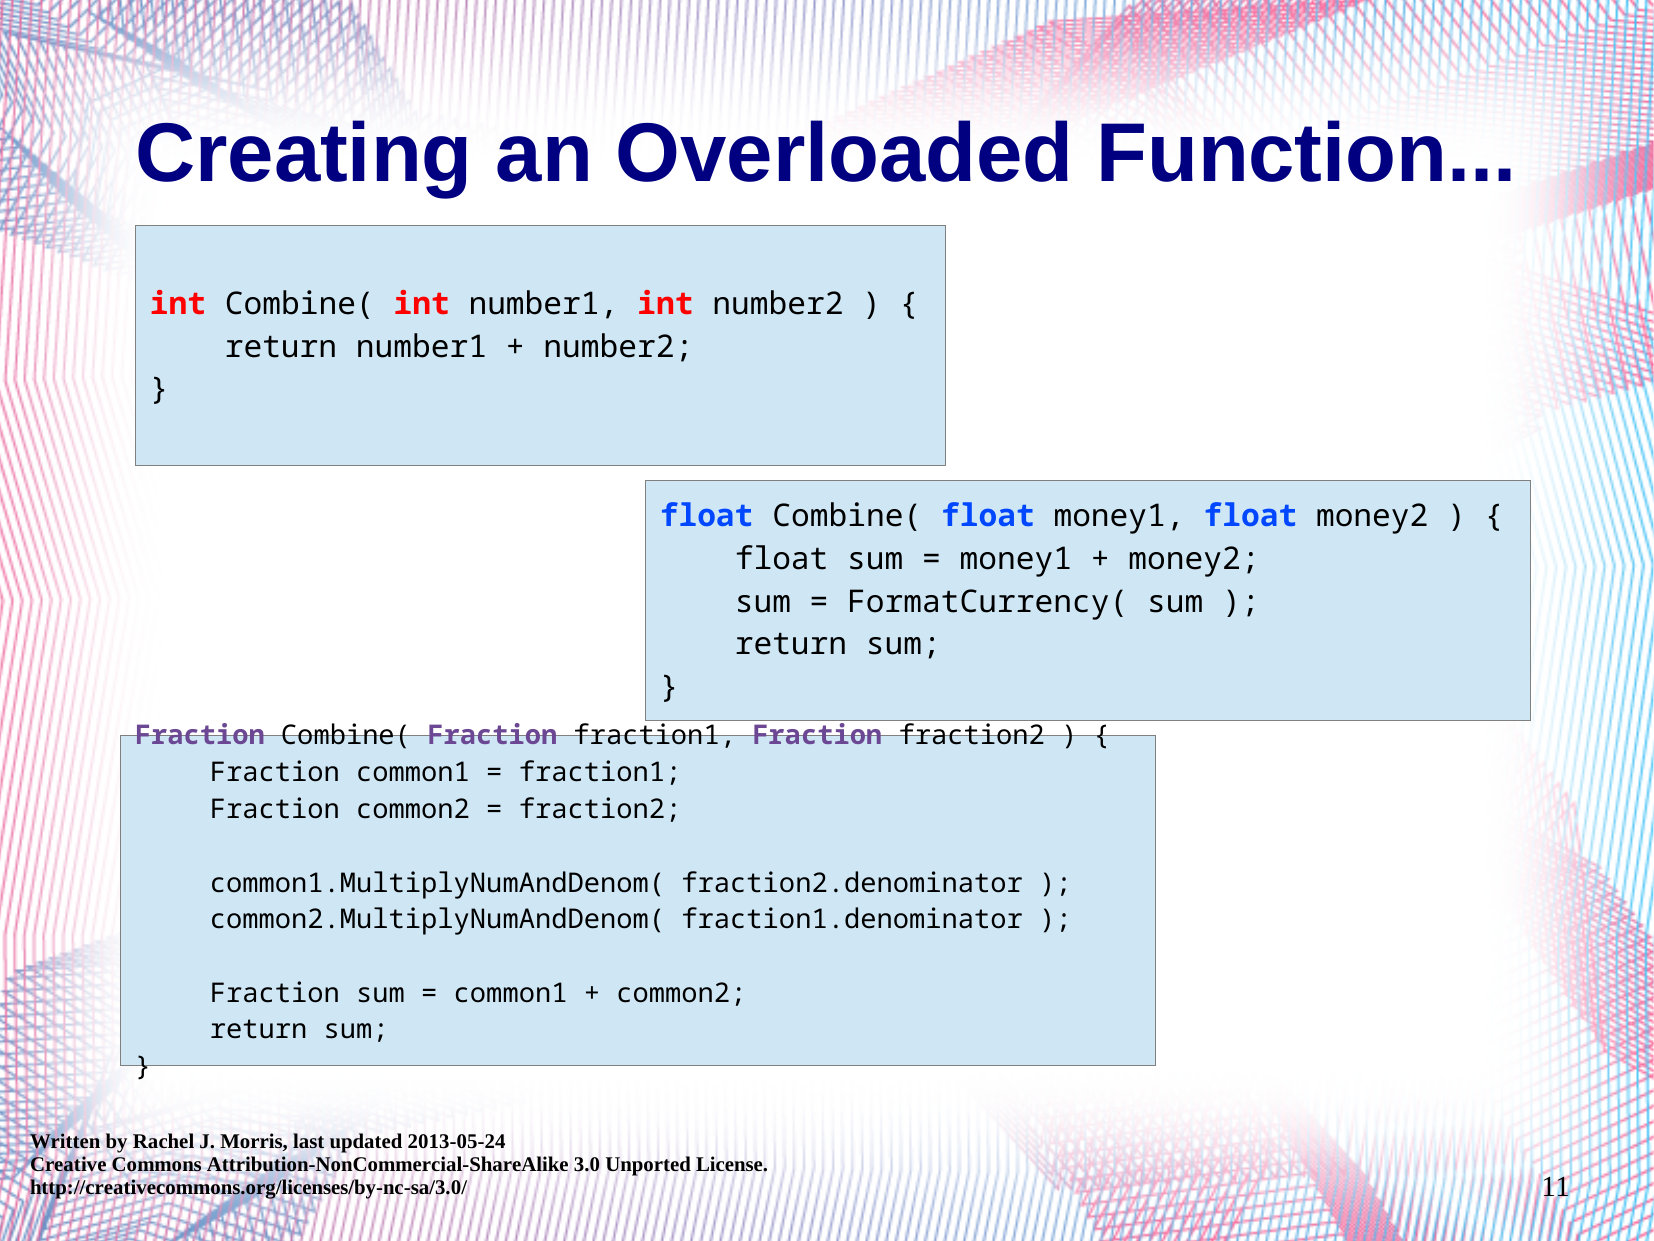

# Creating an Overloaded Function...
int Combine( int number1, int number2 ) {
	return number1 + number2;
}
float Combine( float money1, float money2 ) {
	float sum = money1 + money2;
	sum = FormatCurrency( sum );
	return sum;
}
Fraction Combine( Fraction fraction1, Fraction fraction2 ) {
	Fraction common1 = fraction1;
	Fraction common2 = fraction2;
	common1.MultiplyNumAndDenom( fraction2.denominator );
	common2.MultiplyNumAndDenom( fraction1.denominator );
	Fraction sum = common1 + common2;
	return sum;
}
11